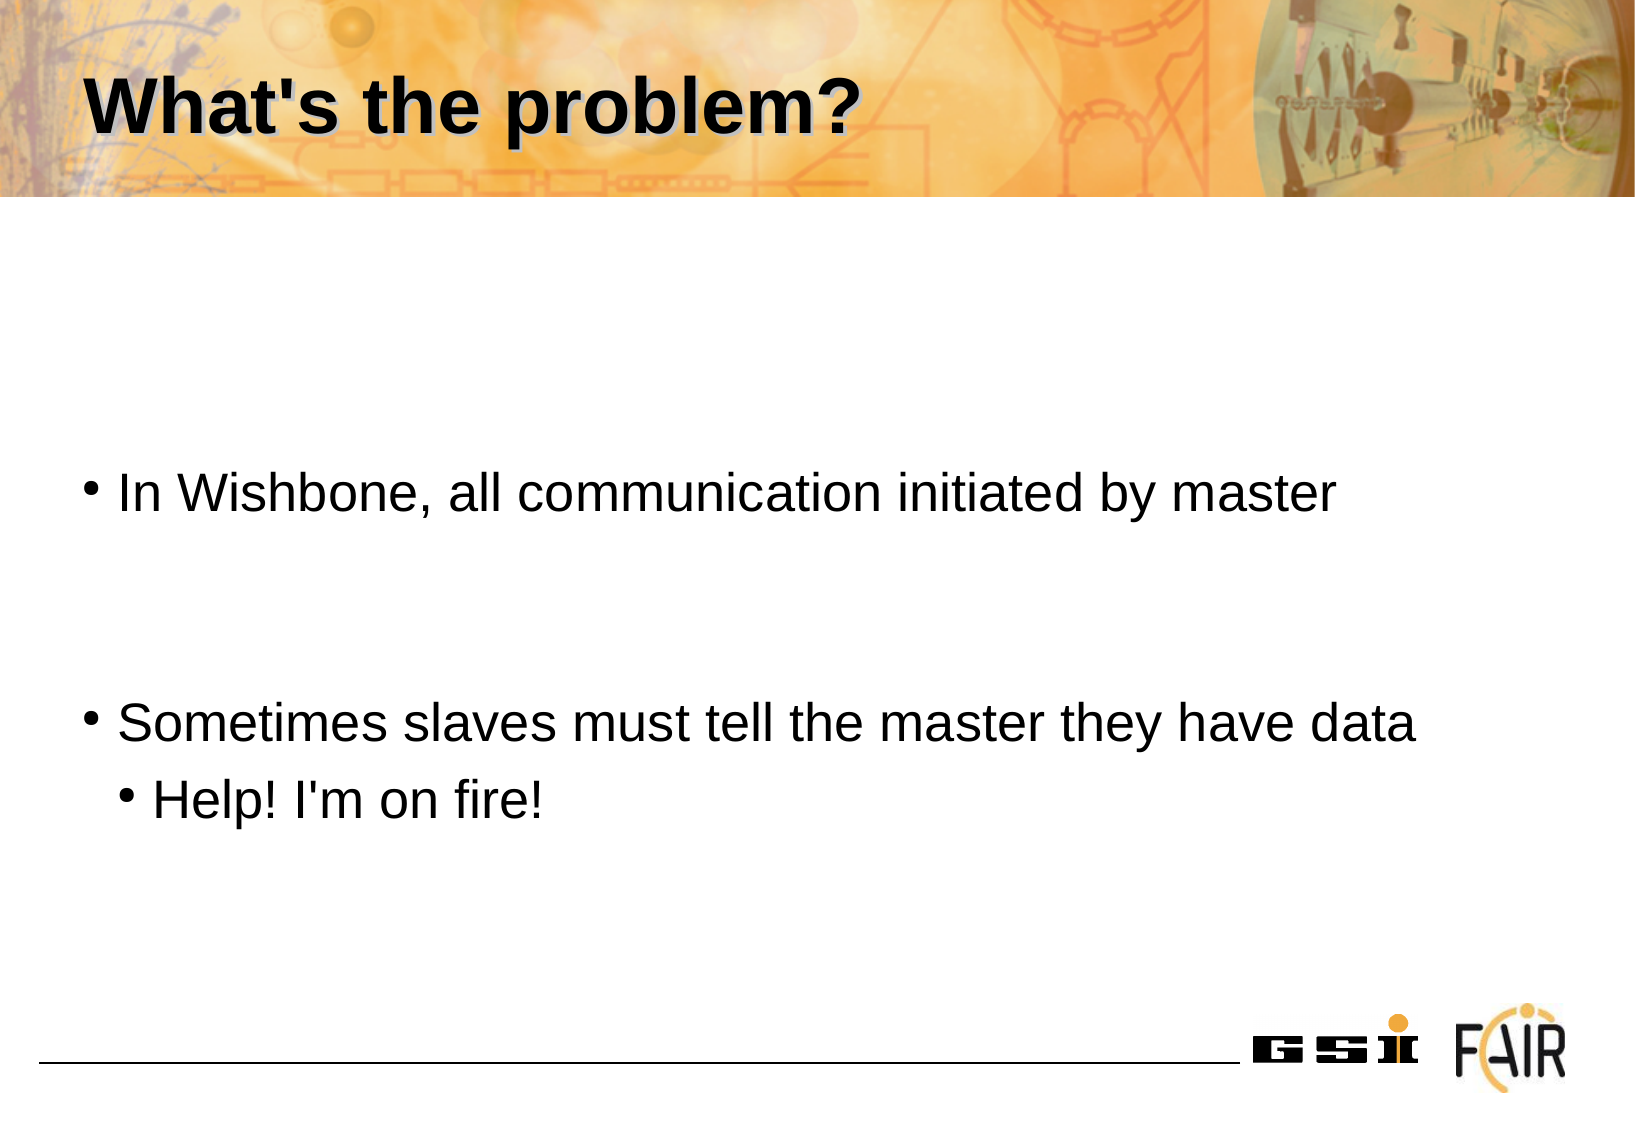

# What's the problem?
In Wishbone, all communication initiated by master
Sometimes slaves must tell the master they have data
Help! I'm on fire!